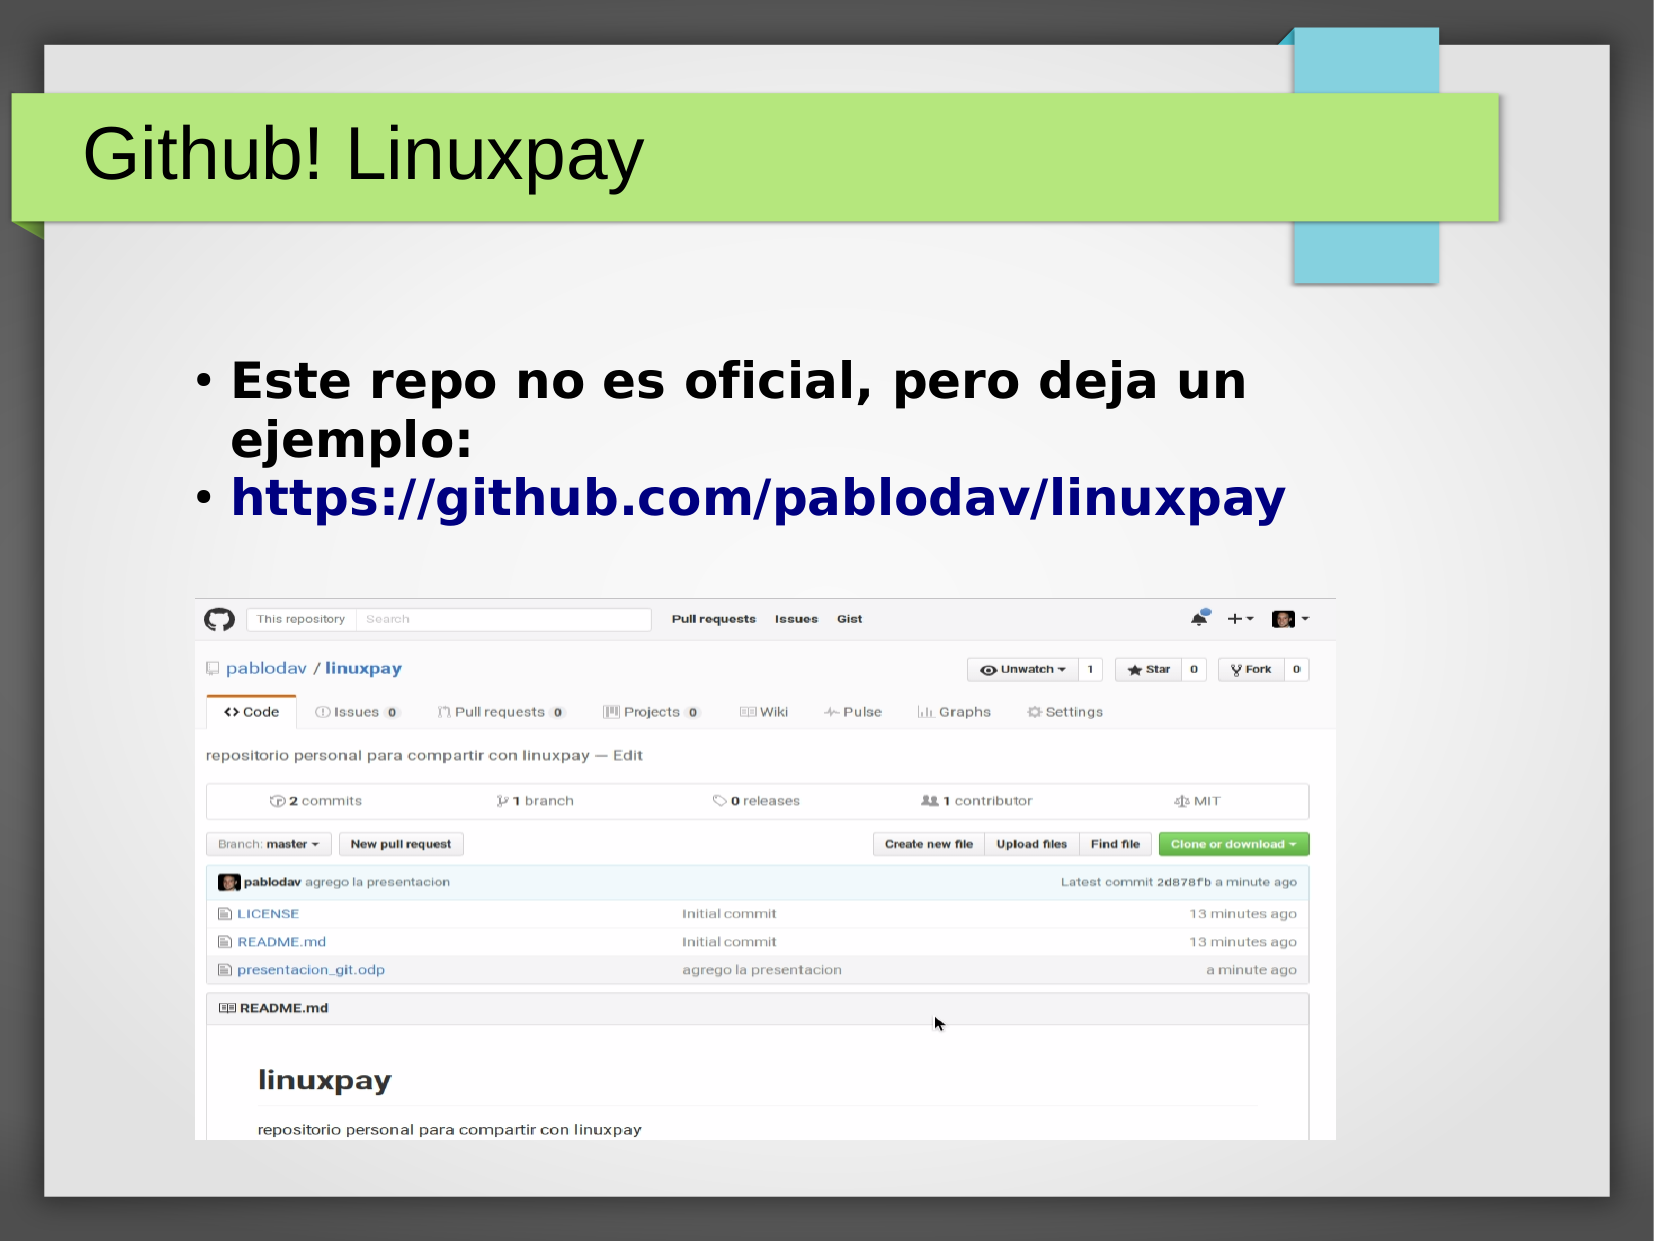

# Github! Linuxpay
Este repo no es oficial, pero deja un ejemplo:
https://github.com/pablodav/linuxpay